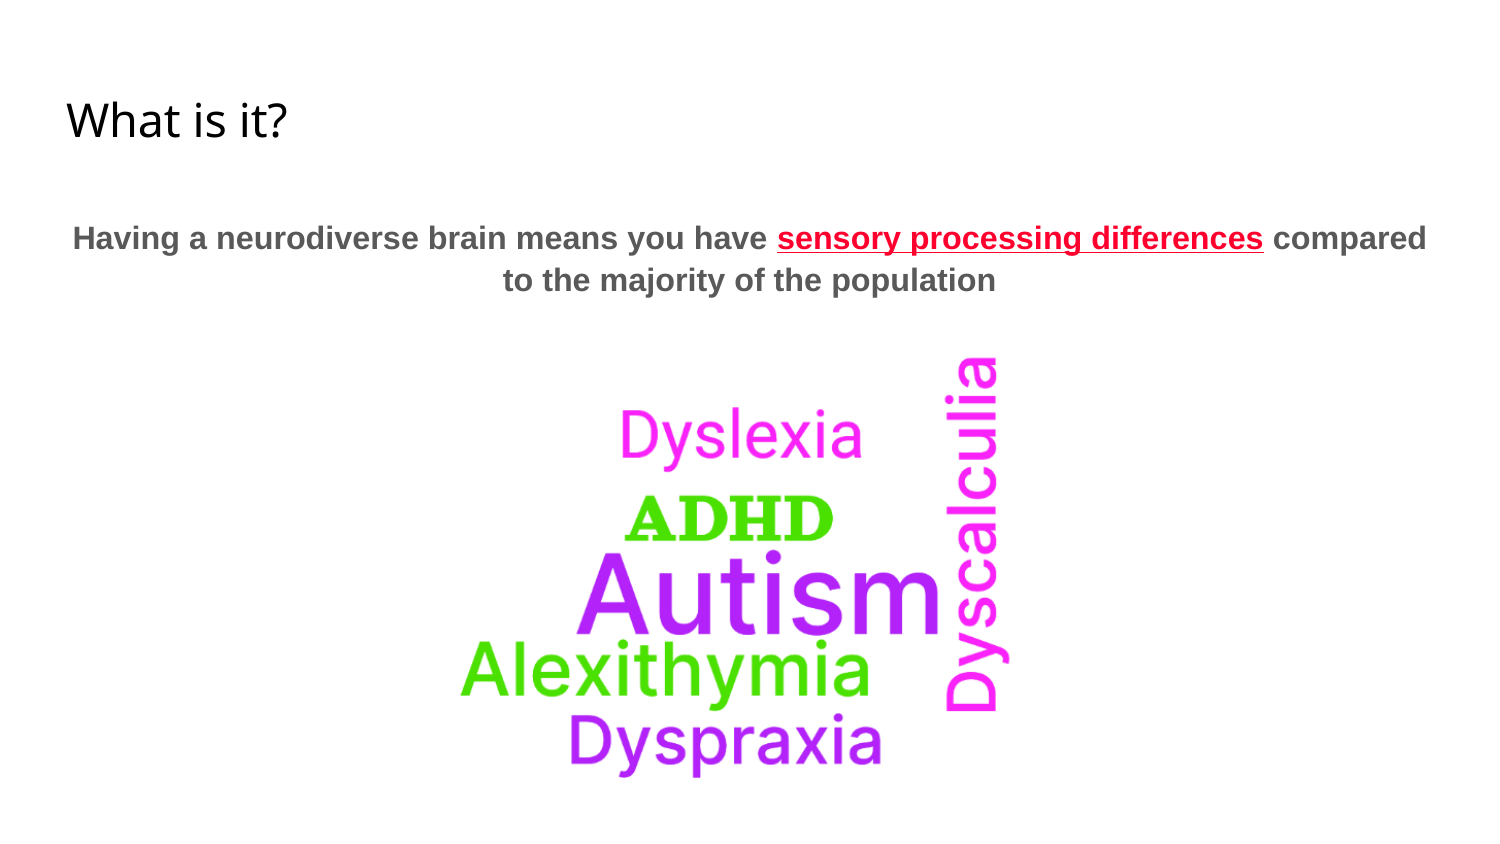

# What is it?
Having a neurodiverse brain means you have sensory processing differences compared to the majority of the population